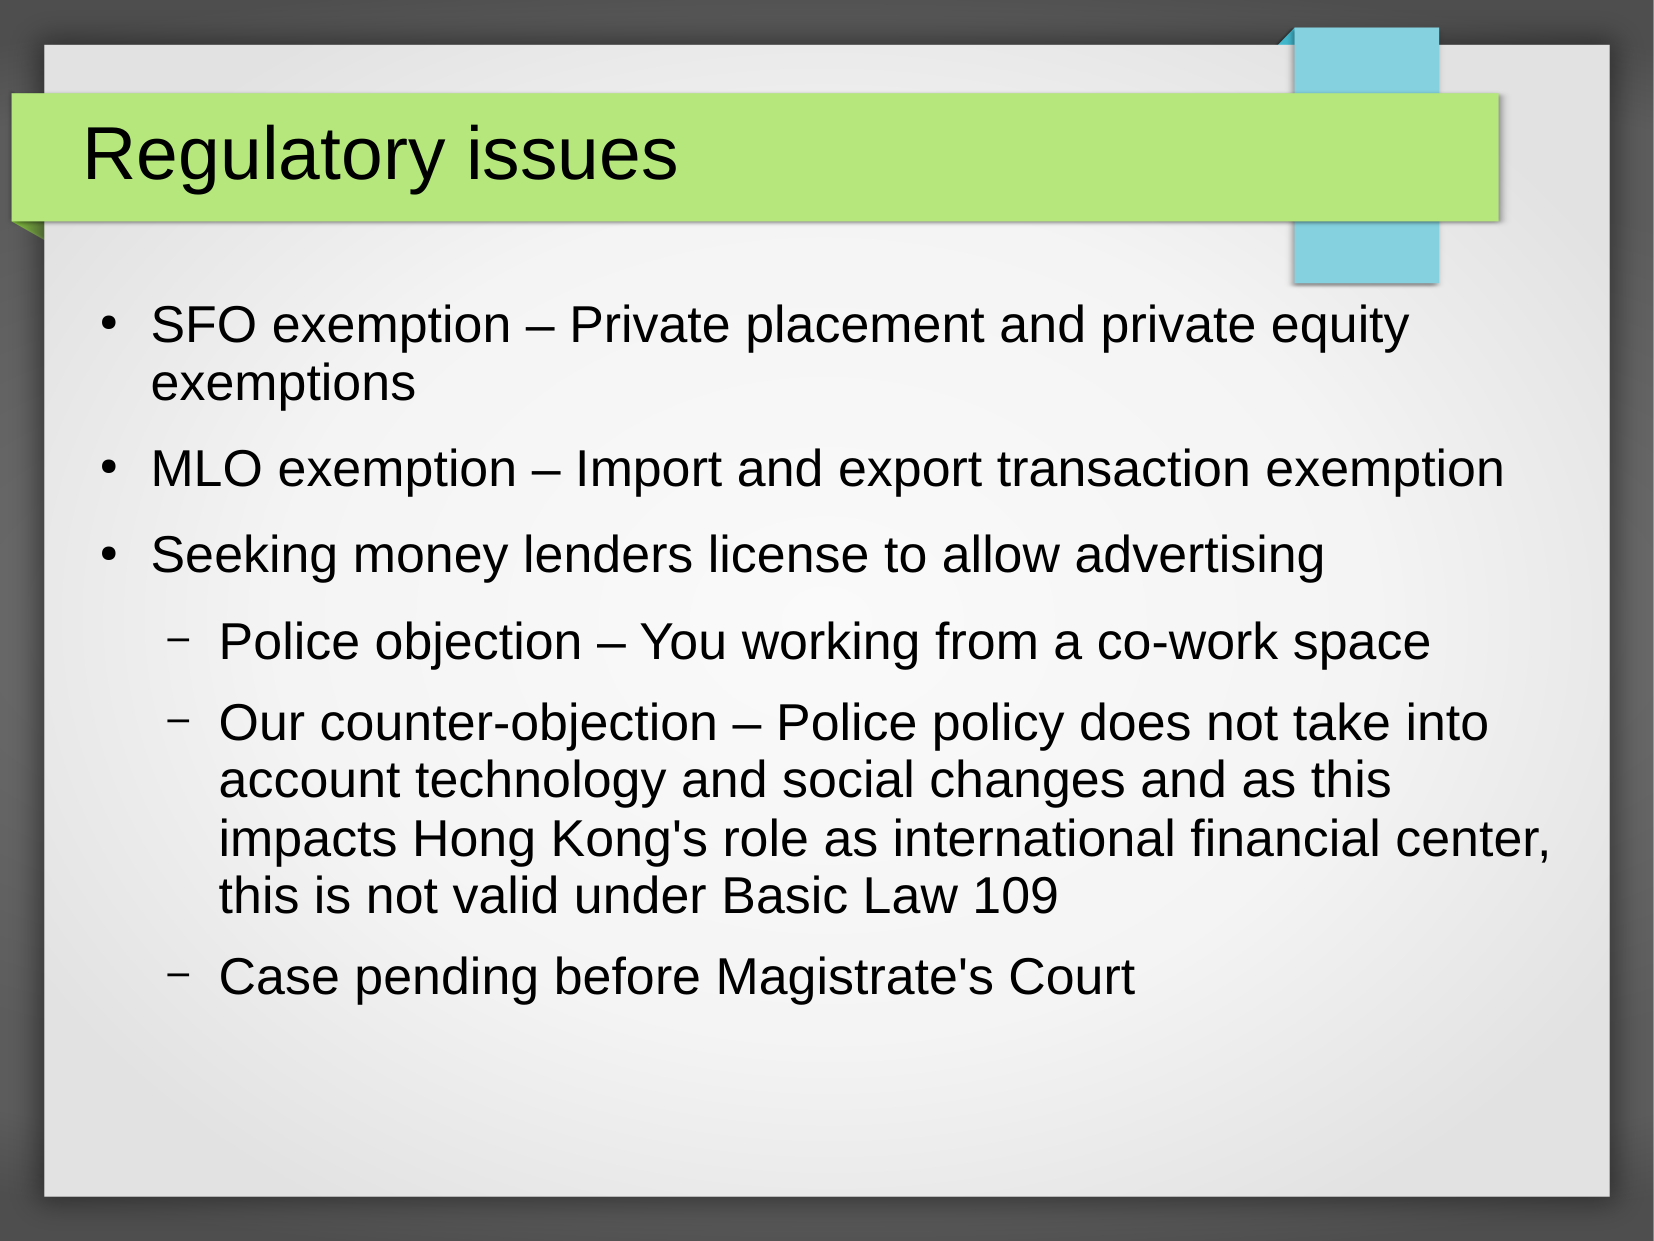

# Regulatory issues
SFO exemption – Private placement and private equity exemptions
MLO exemption – Import and export transaction exemption
Seeking money lenders license to allow advertising
Police objection – You working from a co-work space
Our counter-objection – Police policy does not take into account technology and social changes and as this impacts Hong Kong's role as international financial center, this is not valid under Basic Law 109
Case pending before Magistrate's Court